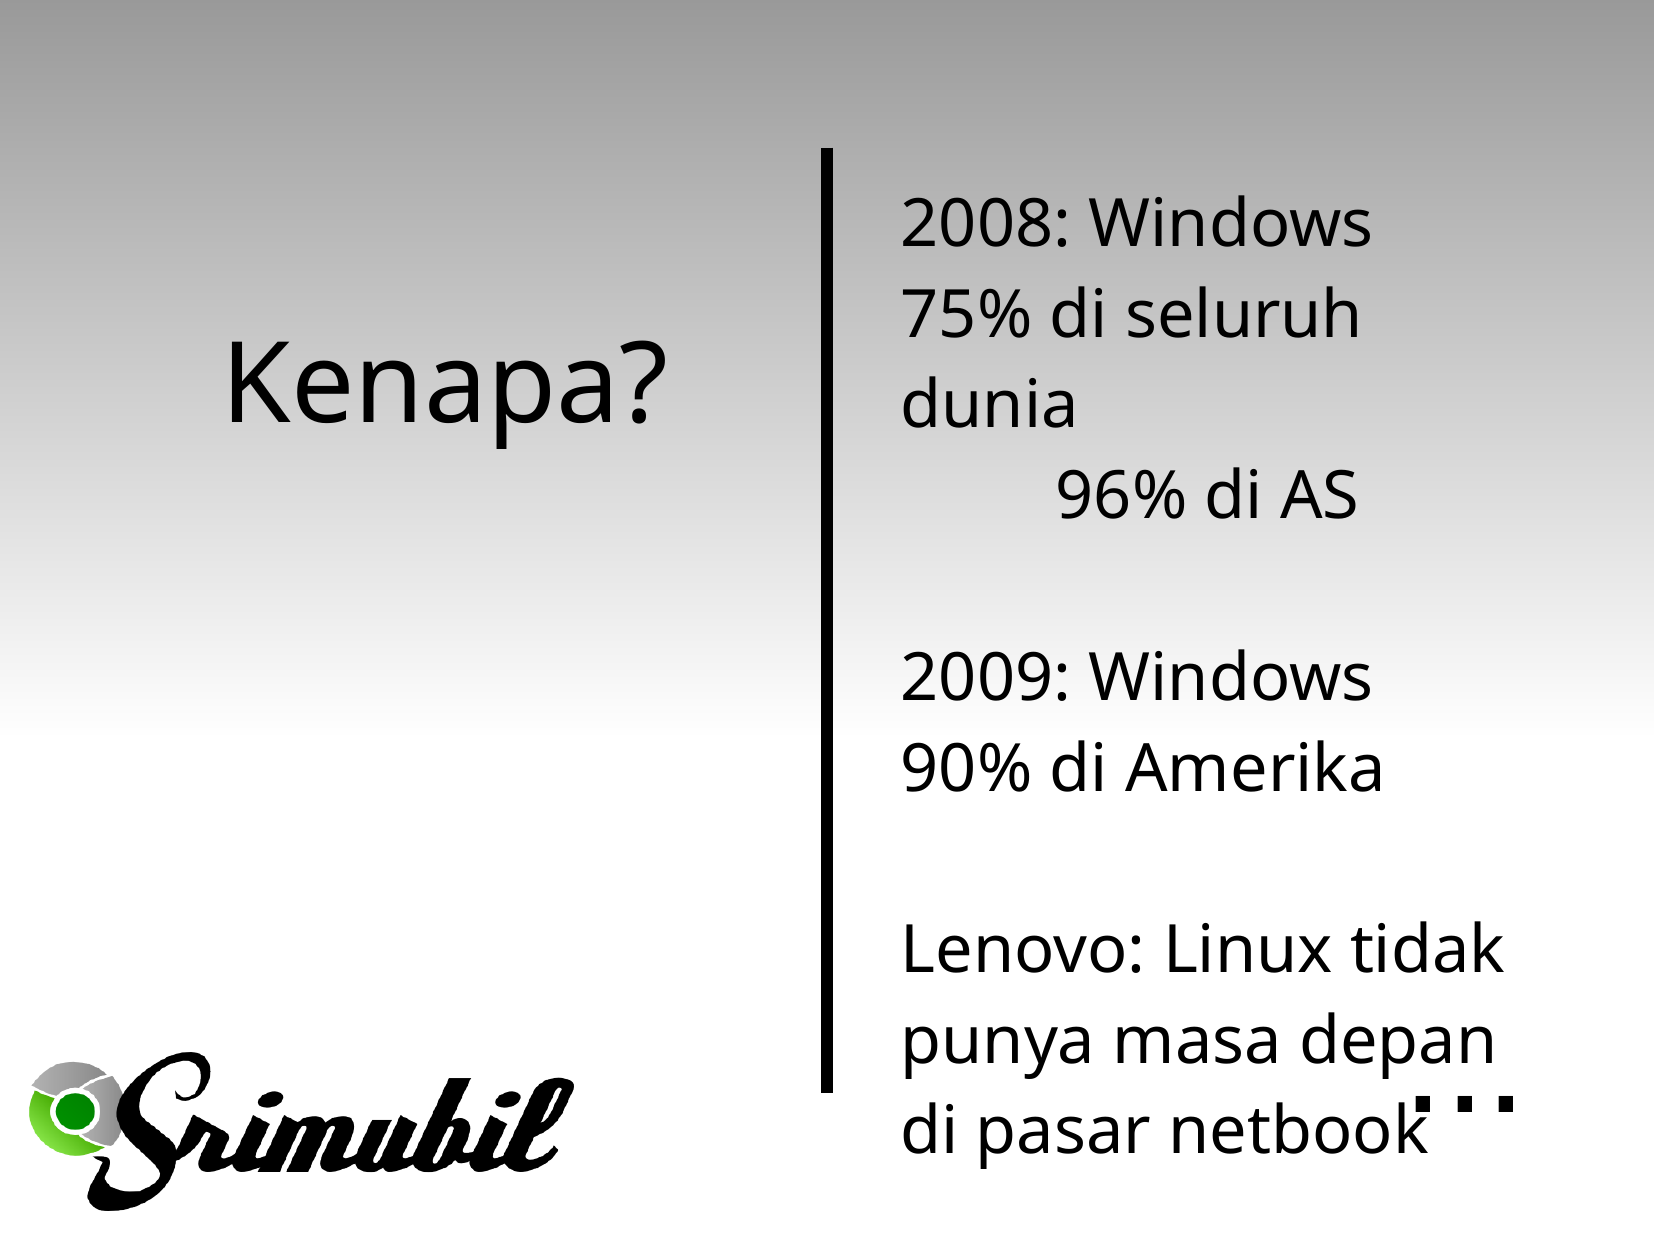

2008: Windows 75% di seluruh dunia
 96% di AS
2009: Windows 90% di Amerika
Lenovo: Linux tidak punya masa depan di pasar netbook
2010: Linux mencapai 50% (Linpus)
Kenapa?
...